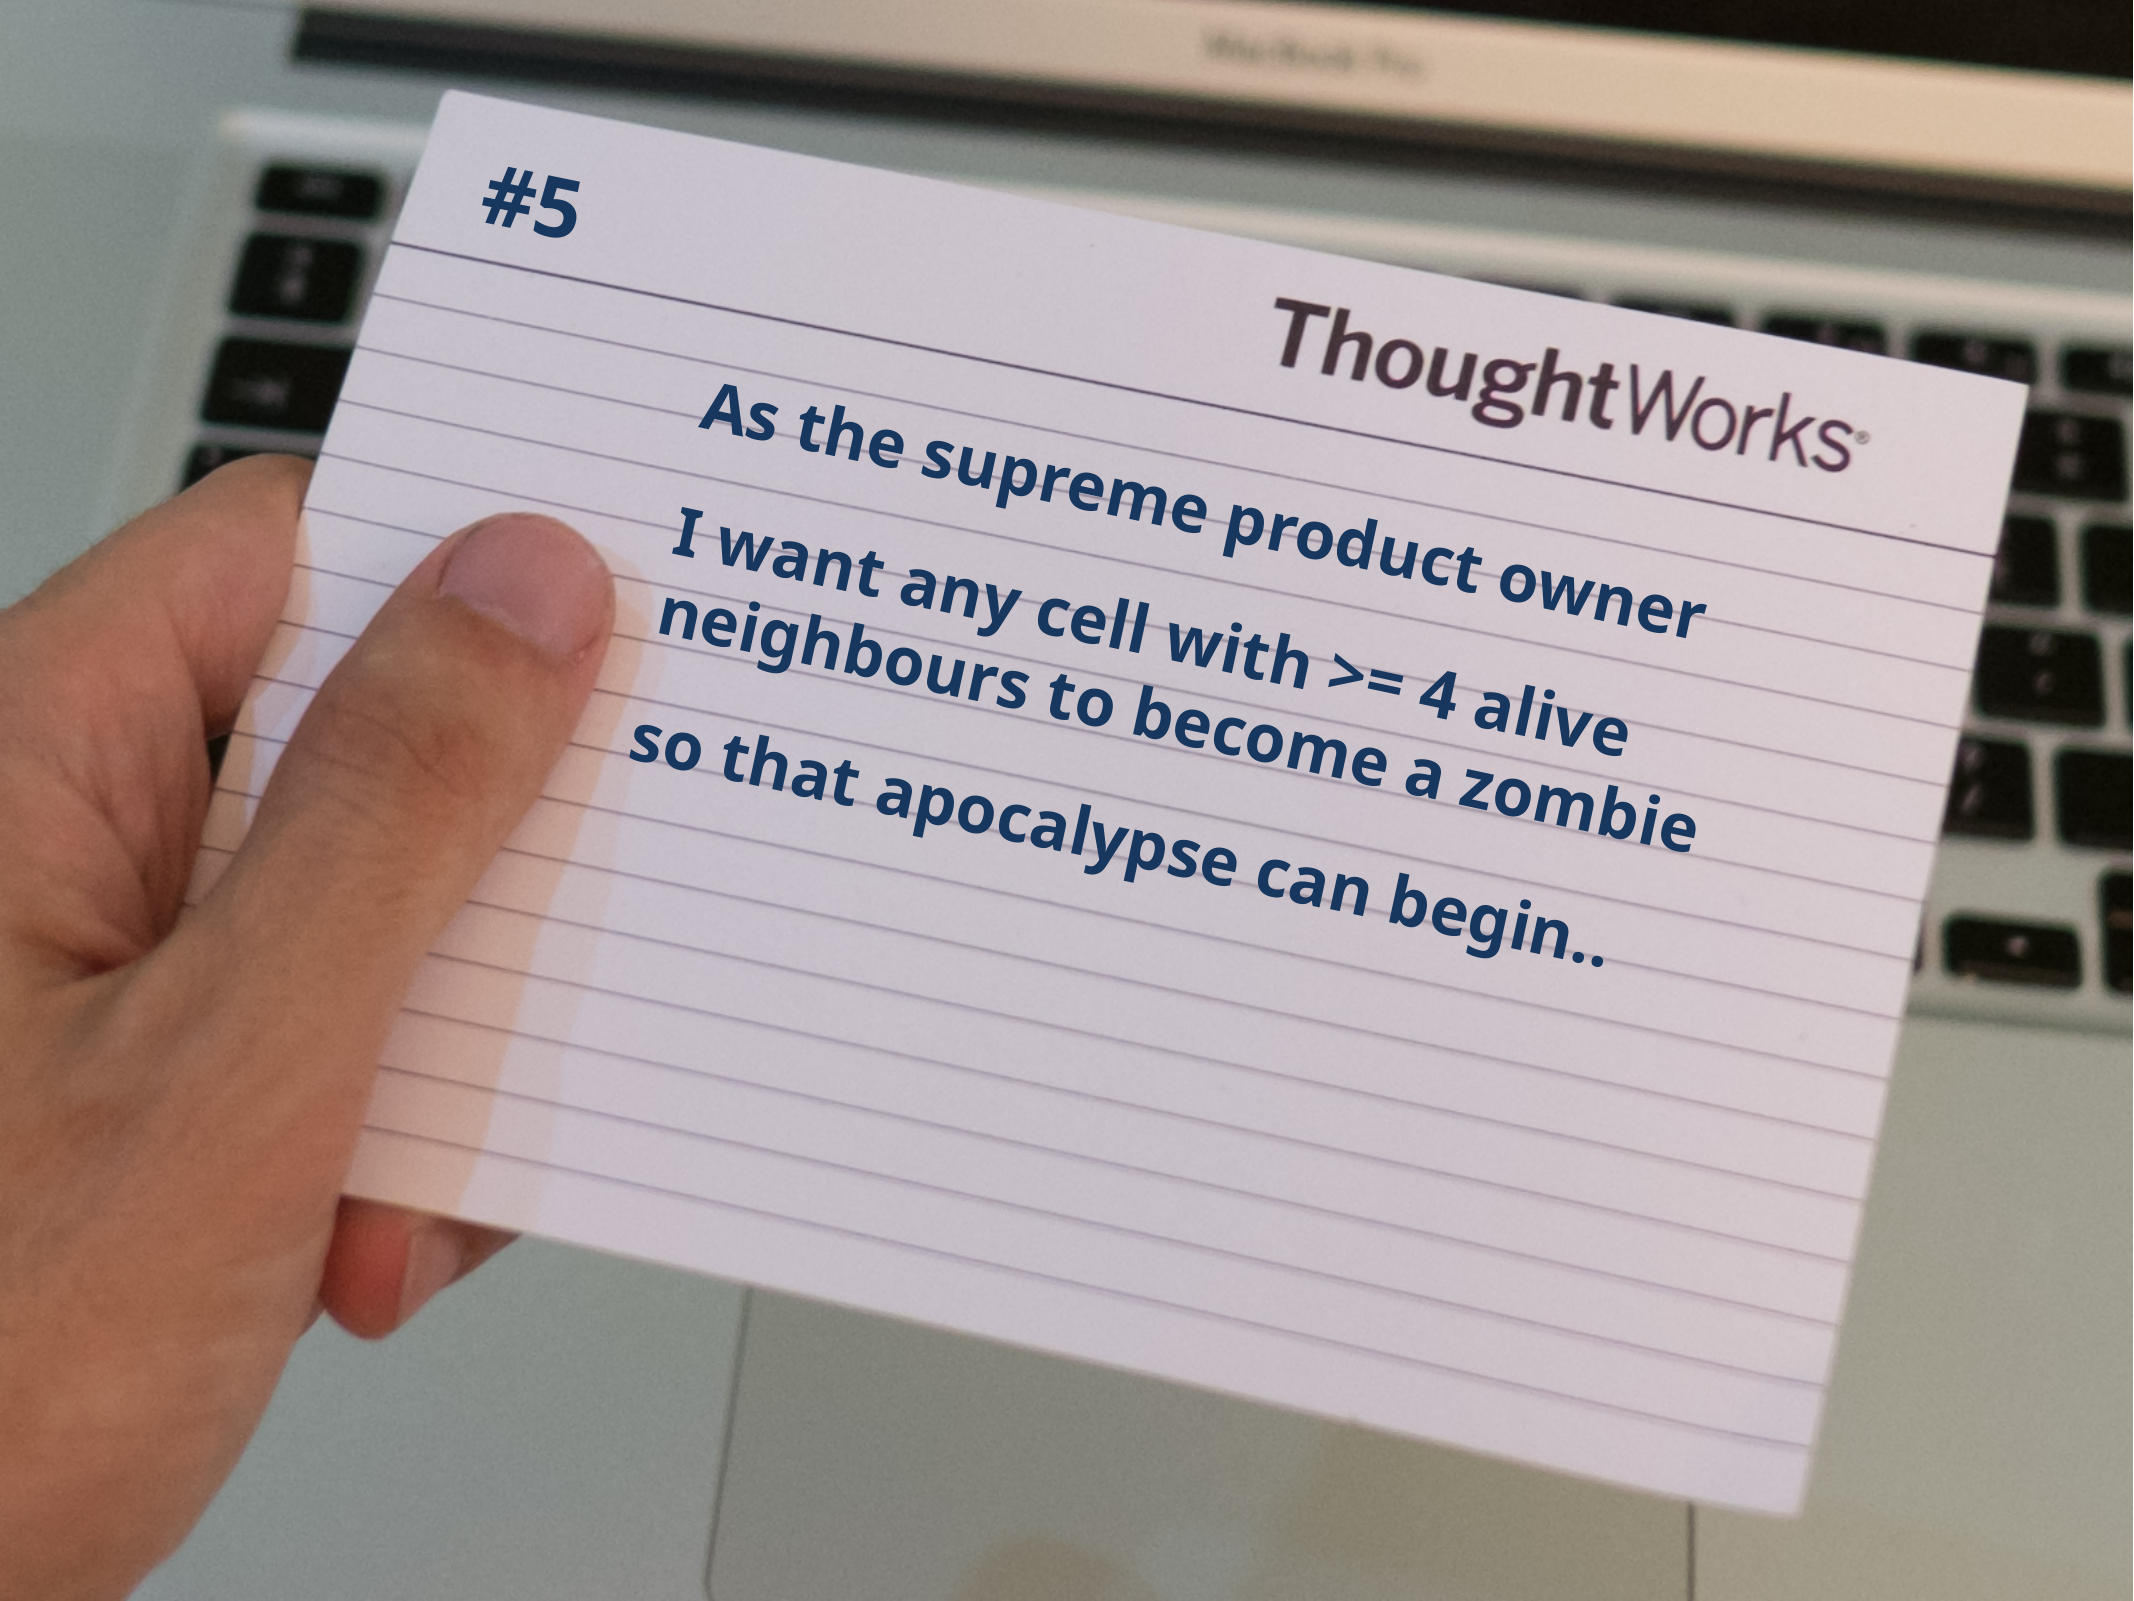

#5
As the supreme product owner
I want any cell with >= 4 alive neighbours to become a zombie
so that apocalypse can begin..
13